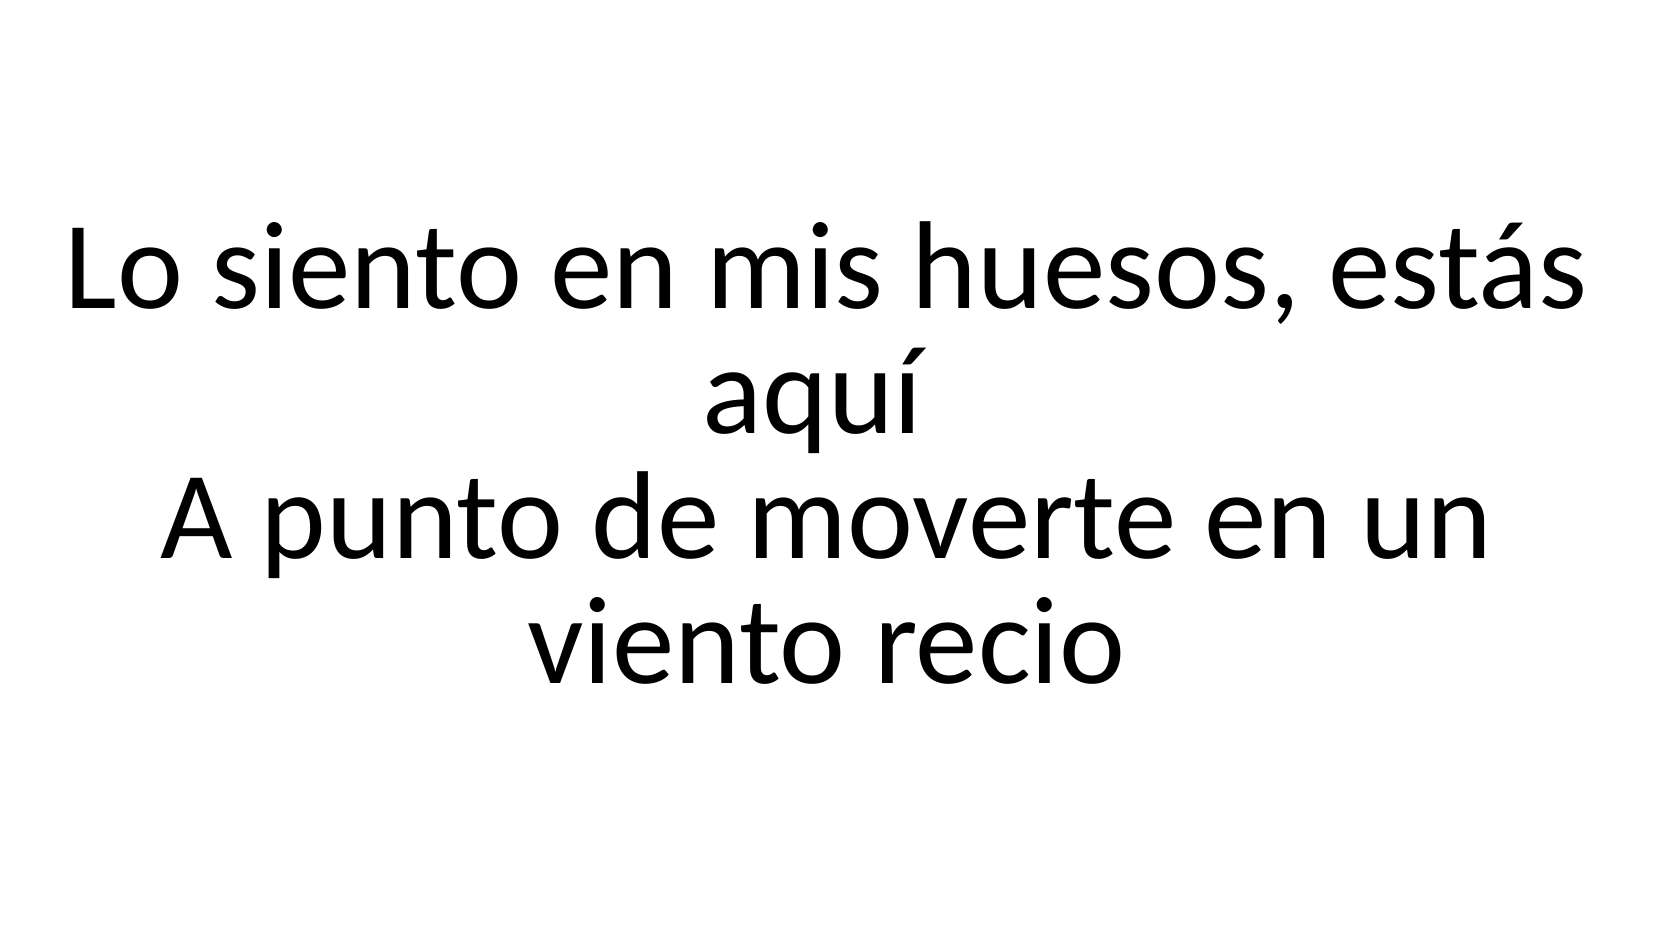

# Lo siento en mis huesos, estás aquí A punto de moverte en un viento recio